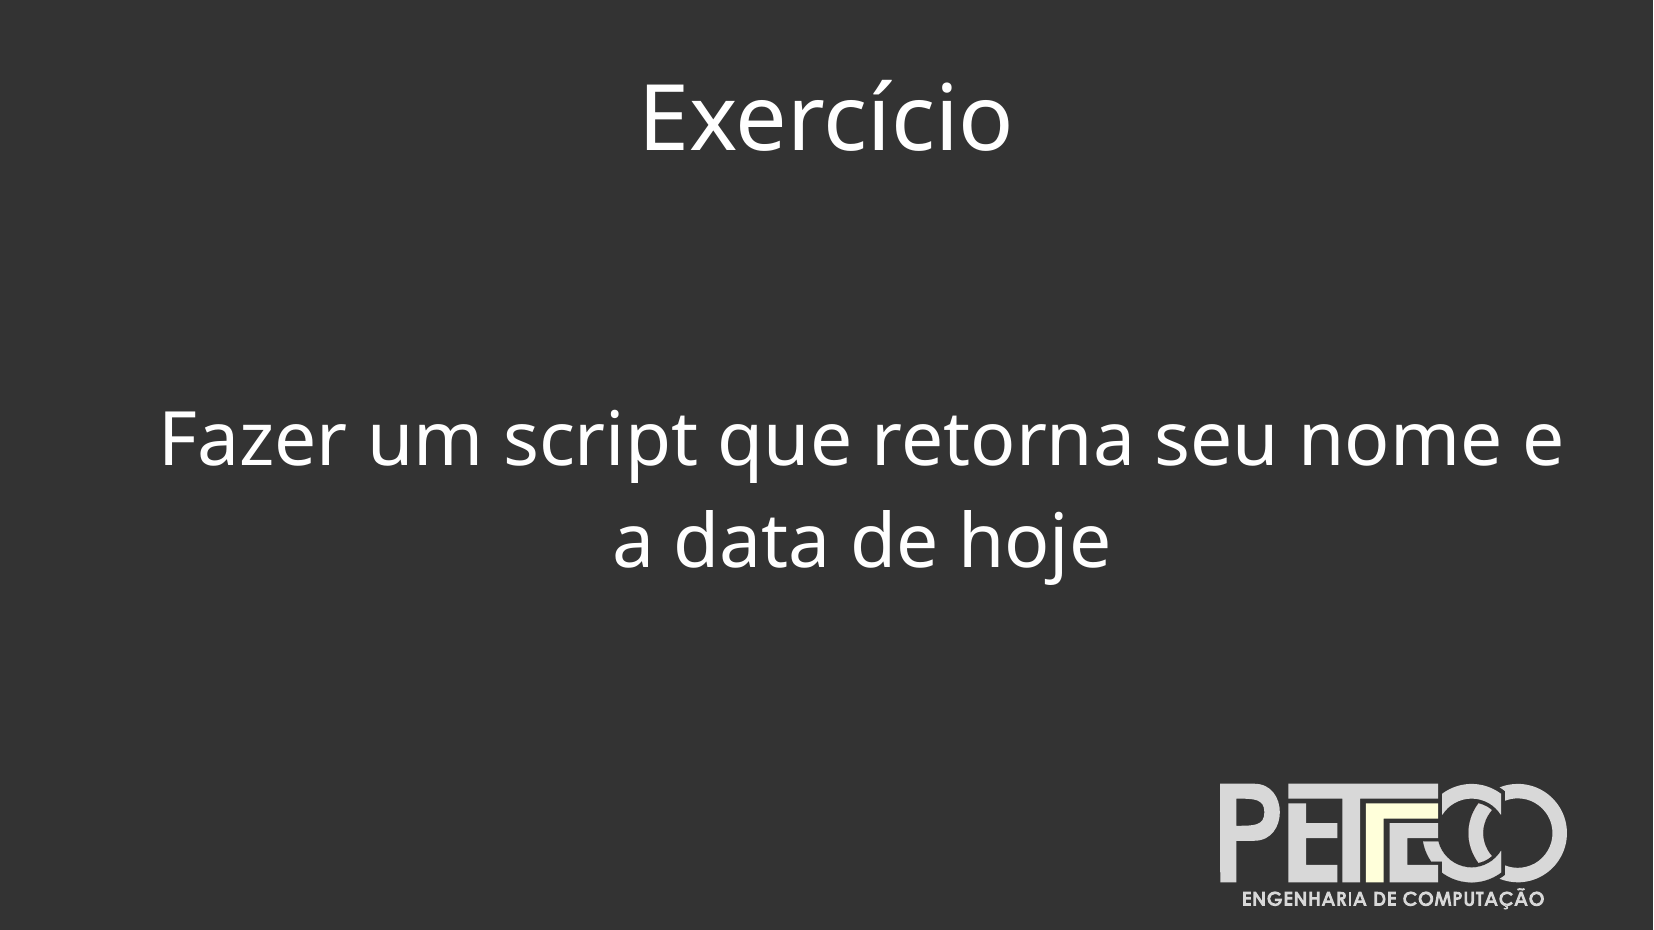

# Exercício
Fazer um script que retorna seu nome e a data de hoje